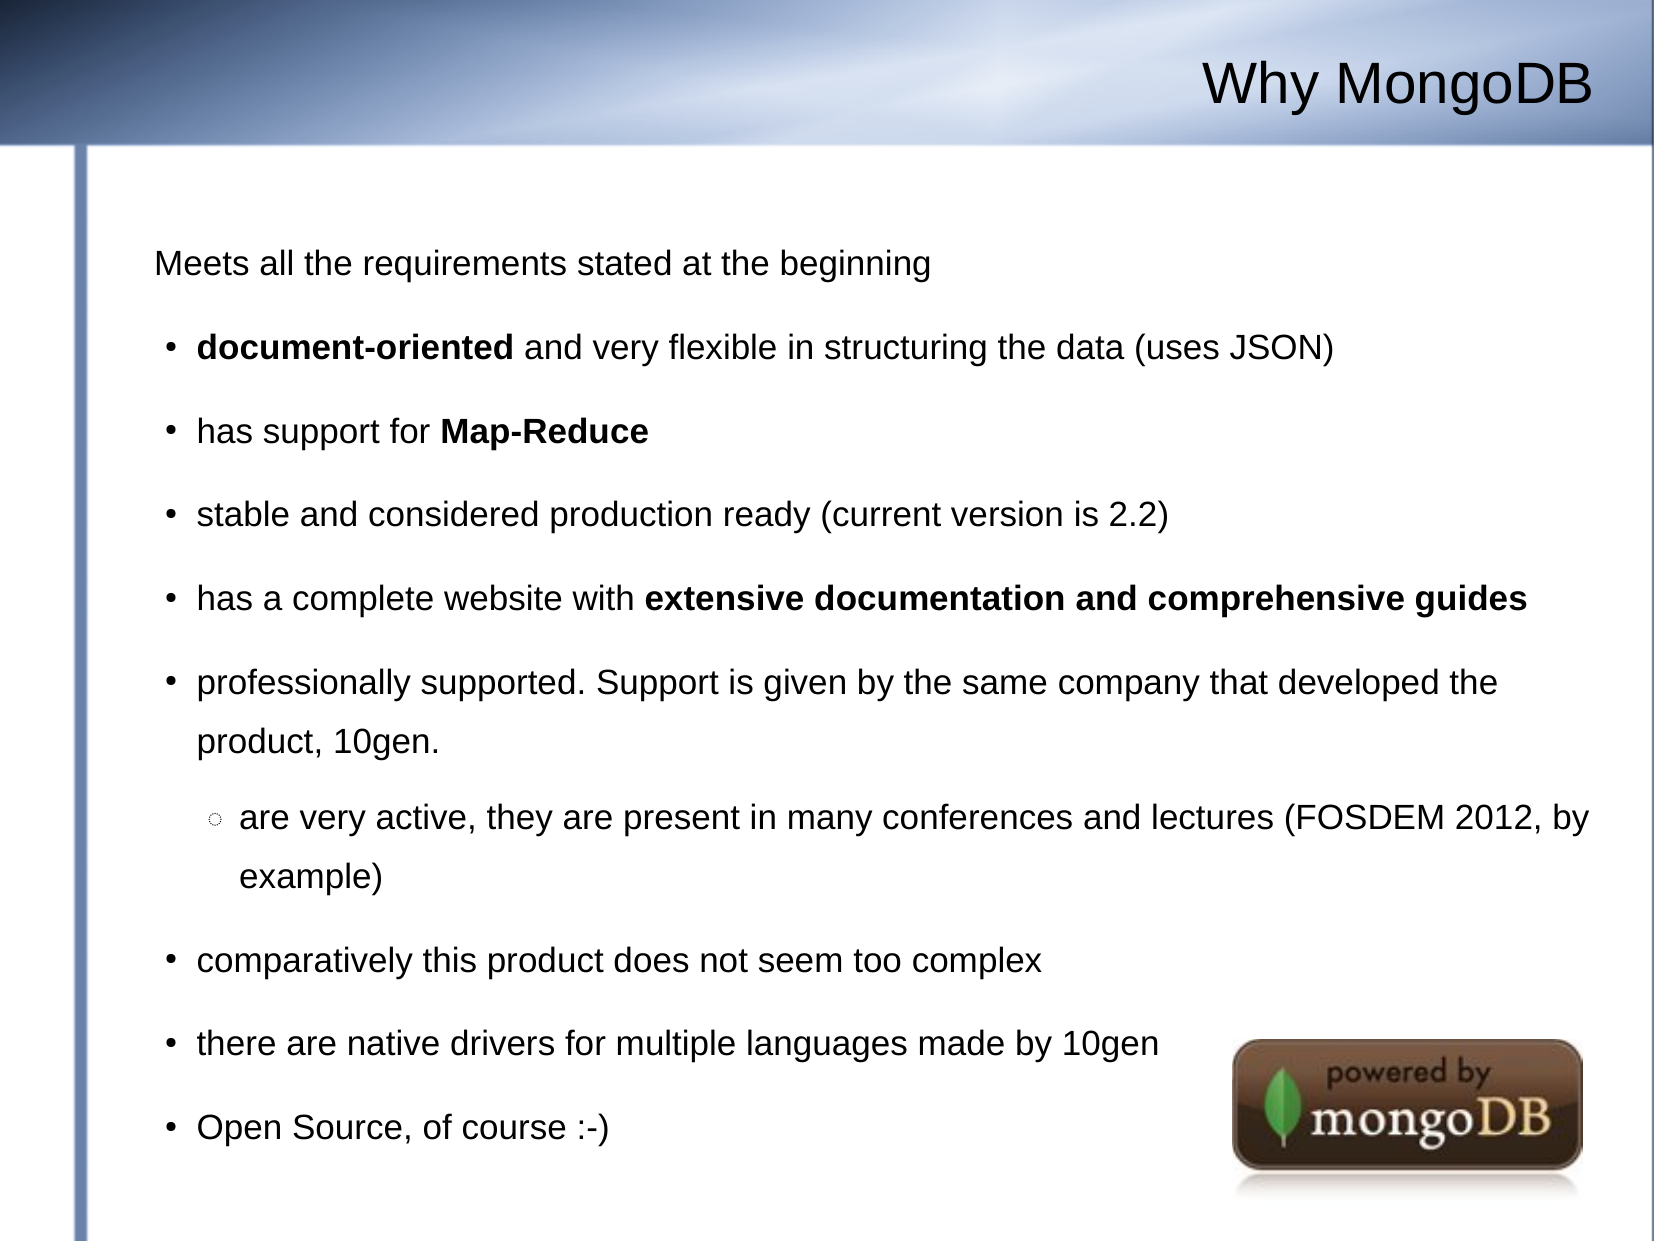

# Why MongoDB
Meets all the requirements stated at the beginning
document-oriented and very flexible in structuring the data (uses JSON)
has support for Map-Reduce
stable and considered production ready (current version is 2.2)
has a complete website with extensive documentation and comprehensive guides
professionally supported. Support is given by the same company that developed the product, 10gen.
are very active, they are present in many conferences and lectures (FOSDEM 2012, by example)
comparatively this product does not seem too complex
there are native drivers for multiple languages made by 10gen
Open Source, of course :-)